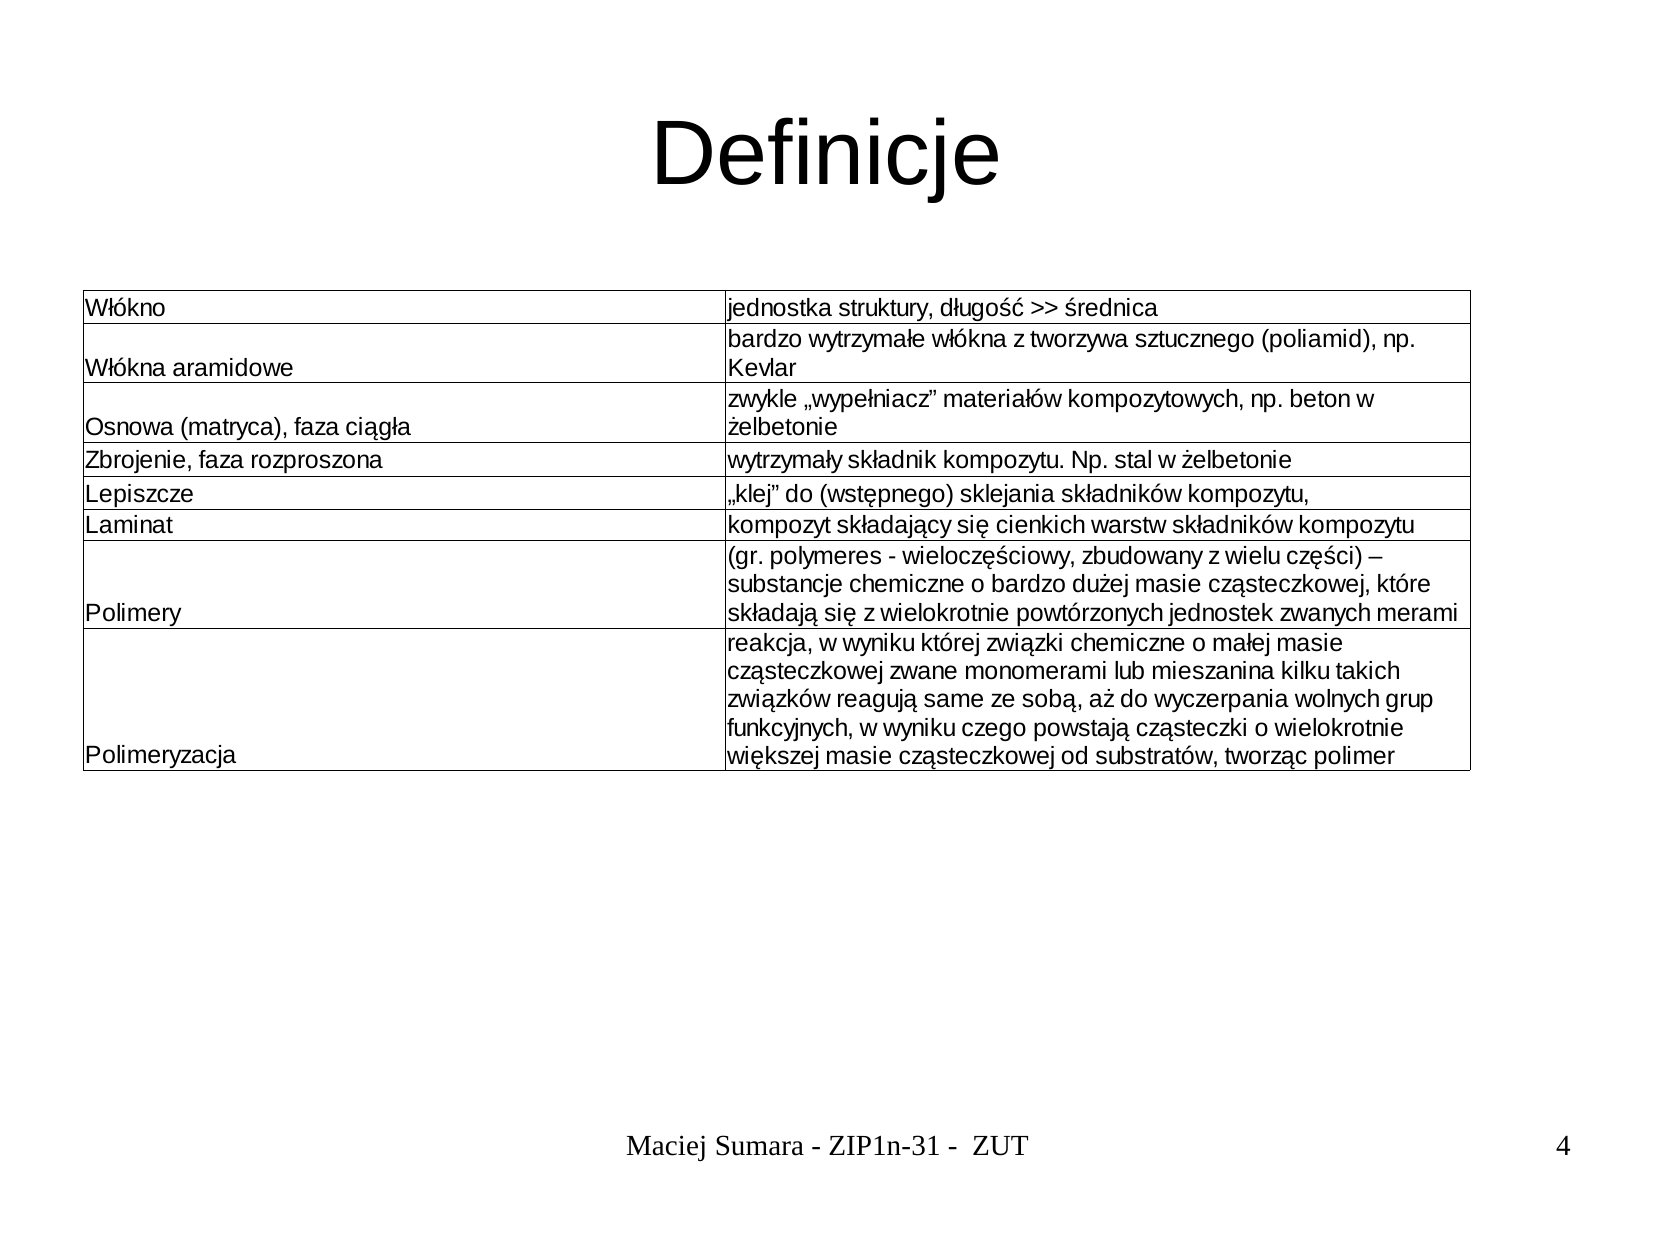

# Definicje
Maciej Sumara - ZIP1n-31 - ZUT
4